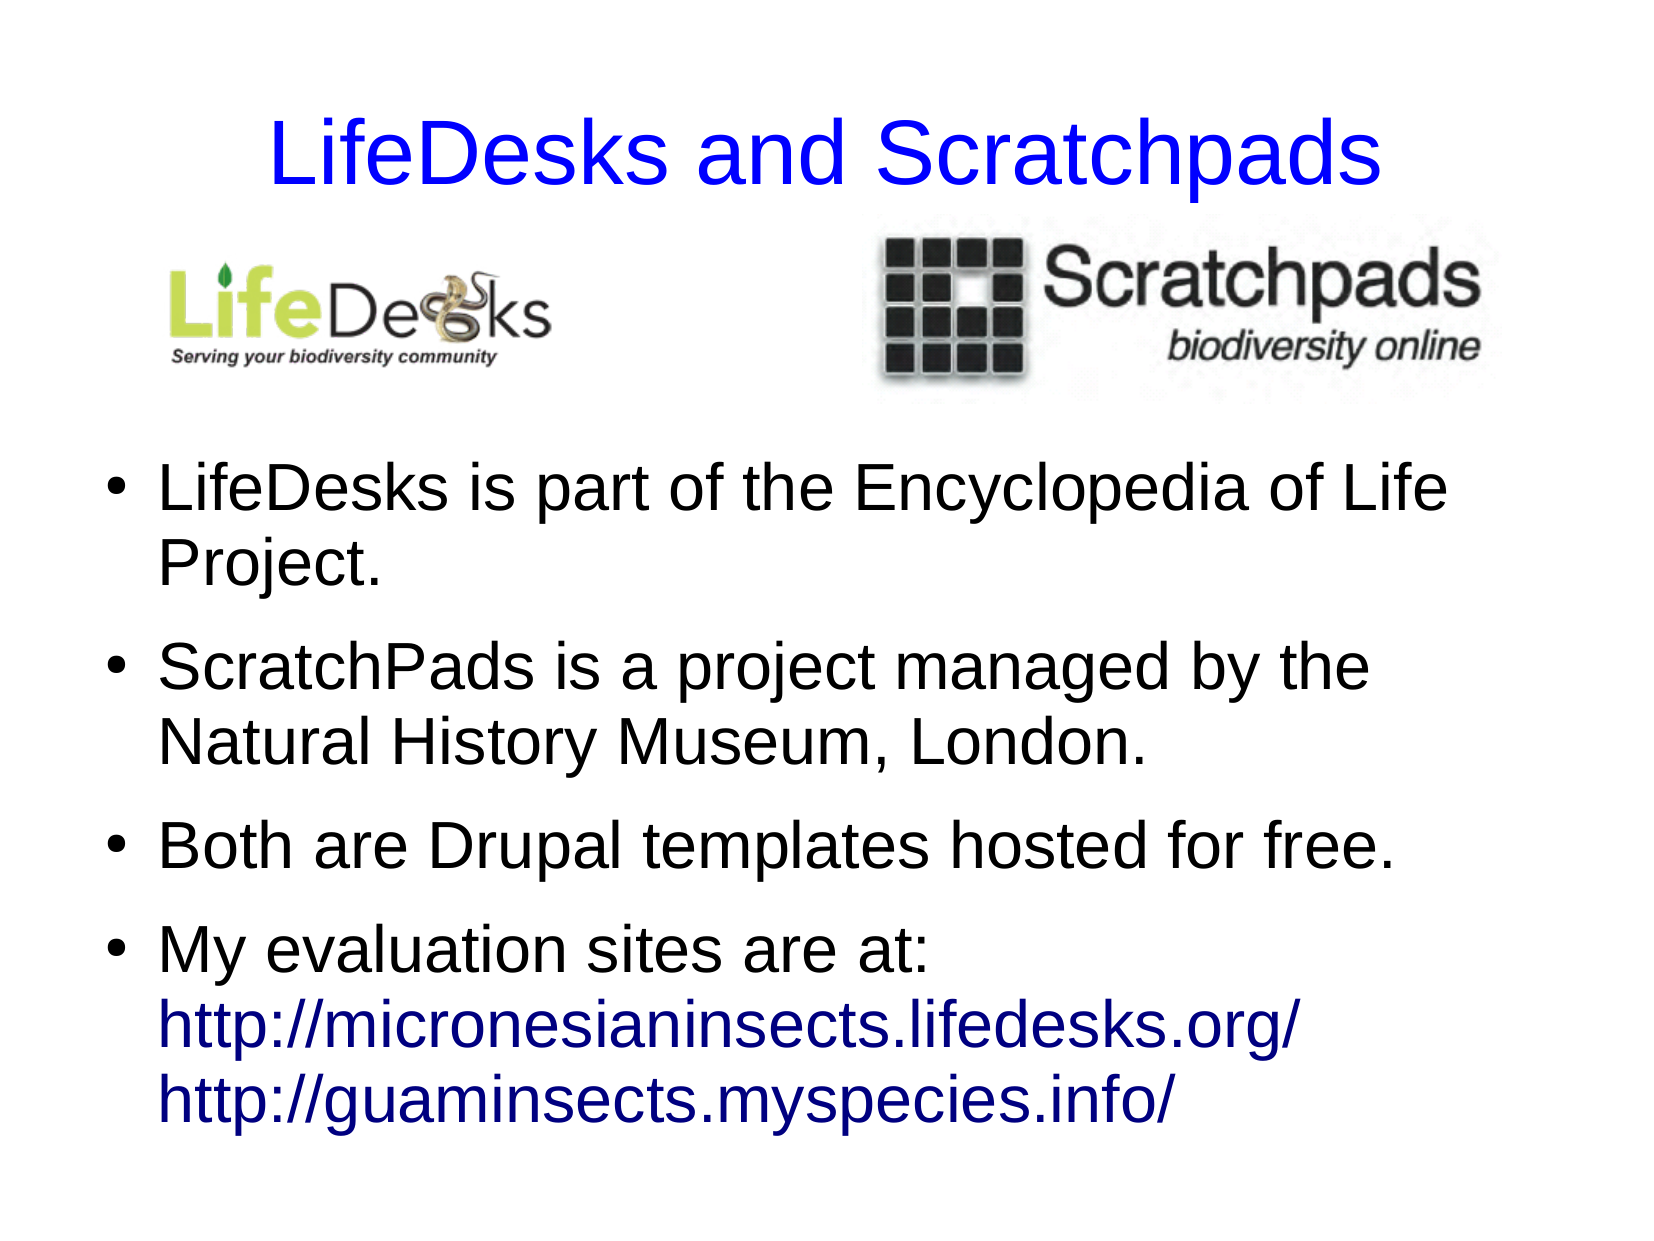

# LifeDesks and Scratchpads
LifeDesks is part of the Encyclopedia of Life Project.
ScratchPads is a project managed by the Natural History Museum, London.
Both are Drupal templates hosted for free.
My evaluation sites are at:
http://micronesianinsects.lifedesks.org/
http://guaminsects.myspecies.info/